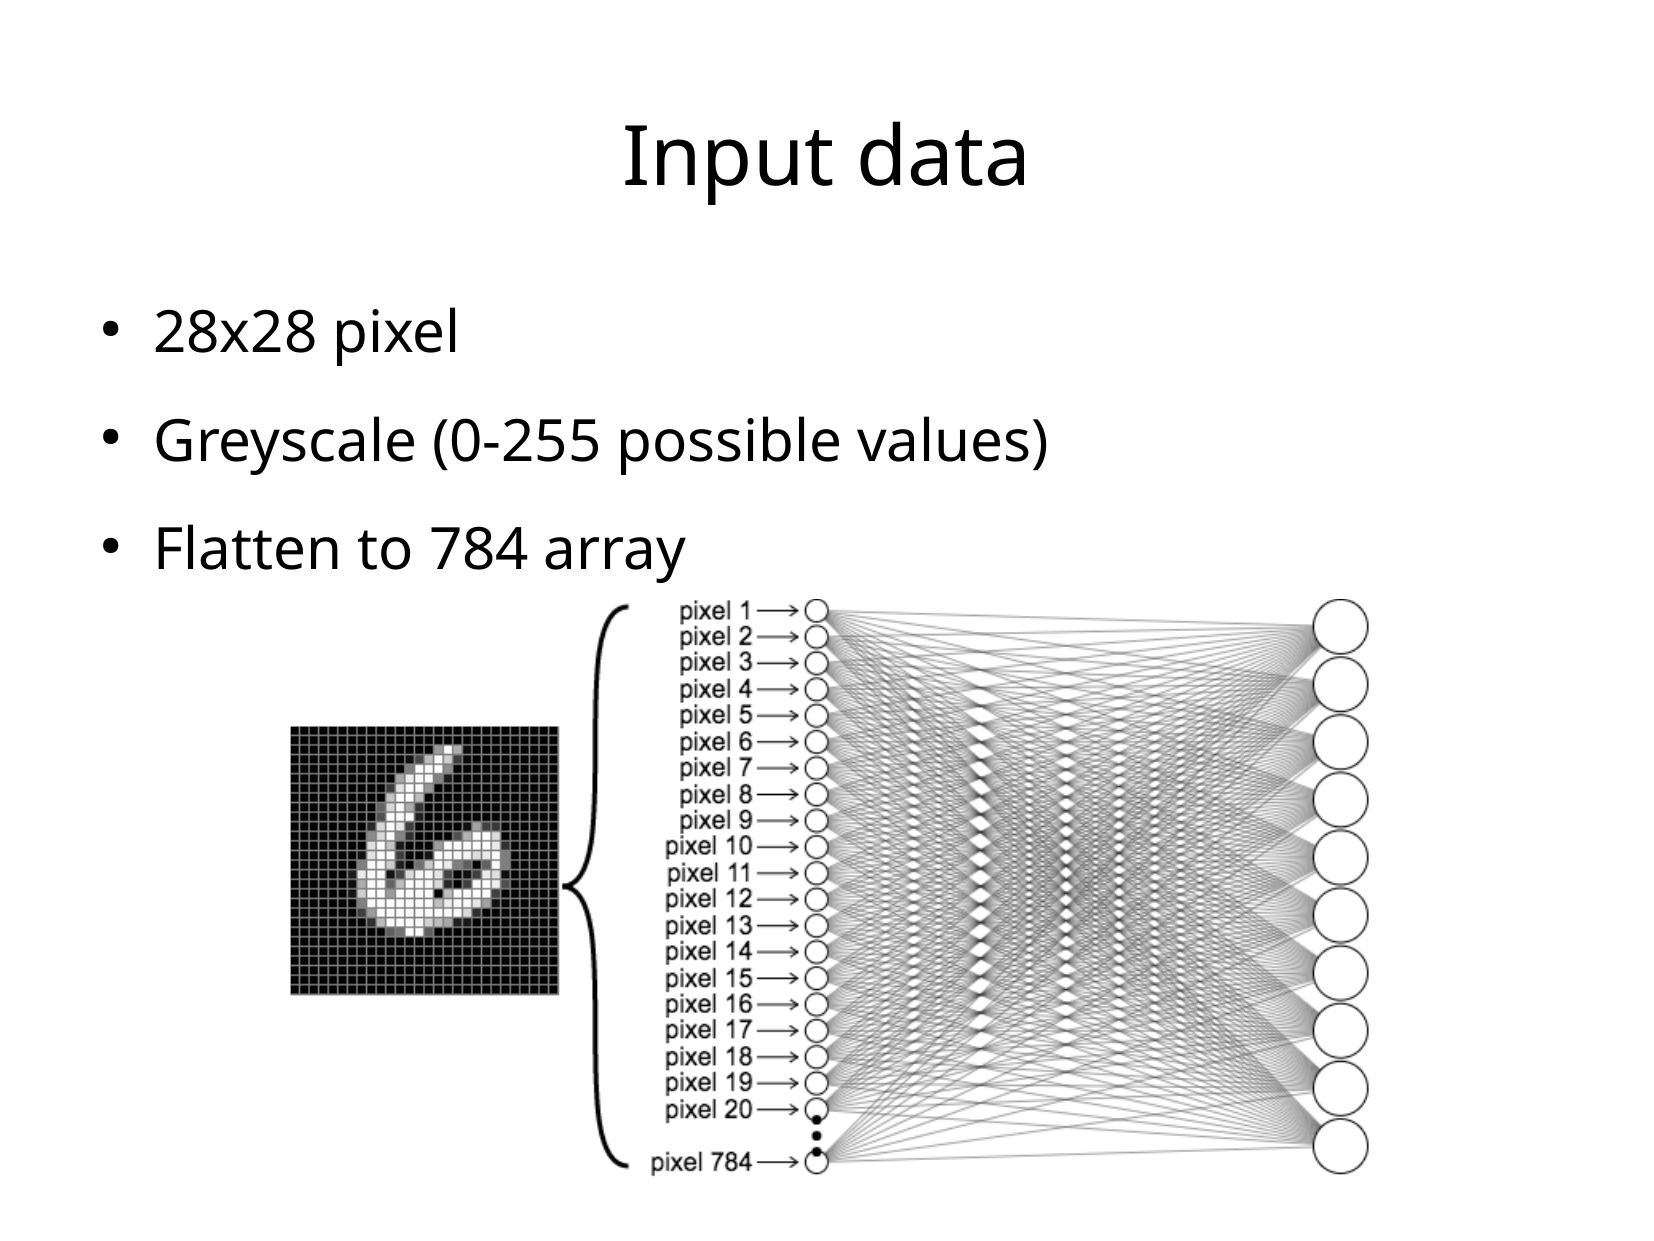

# Input data
28x28 pixel
Greyscale (0-255 possible values)
Flatten to 784 array